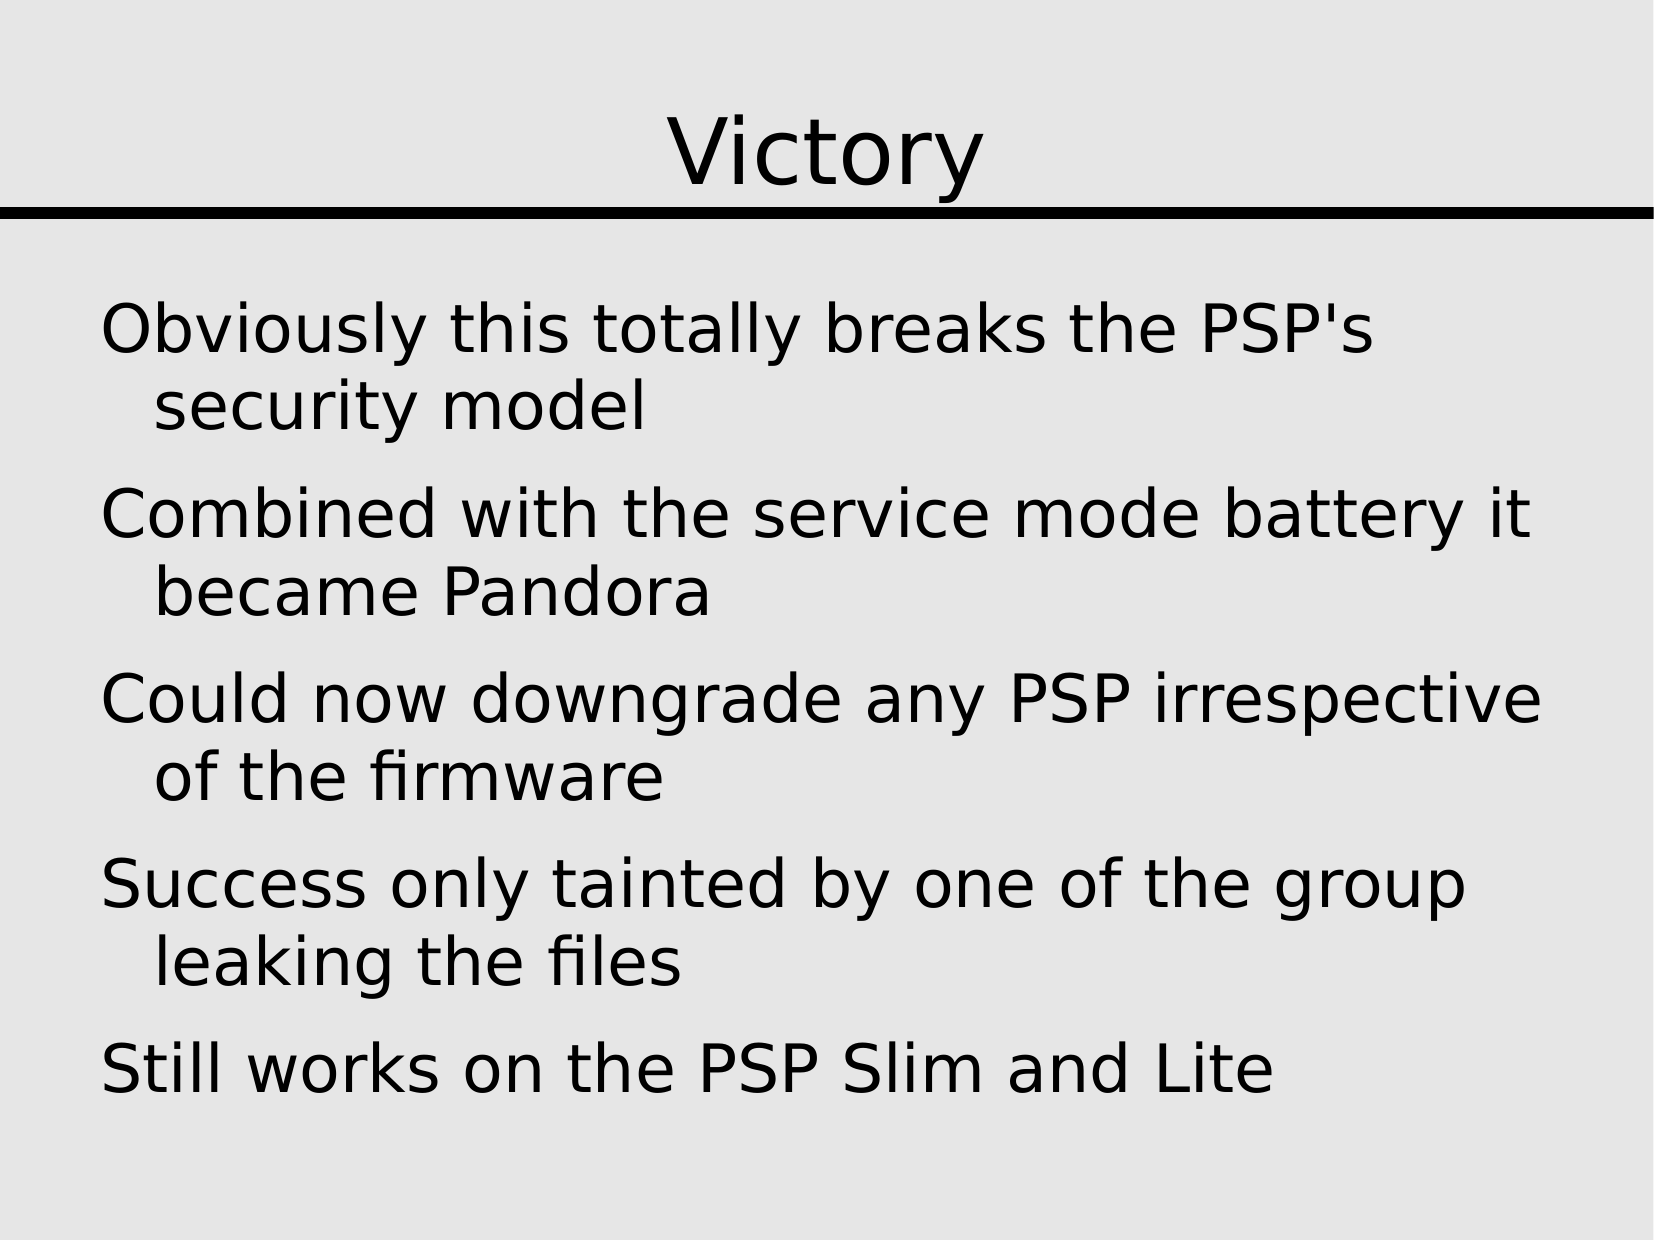

# Victory
Obviously this totally breaks the PSP's security model
Combined with the service mode battery it became Pandora
Could now downgrade any PSP irrespective of the firmware
Success only tainted by one of the group leaking the files
Still works on the PSP Slim and Lite